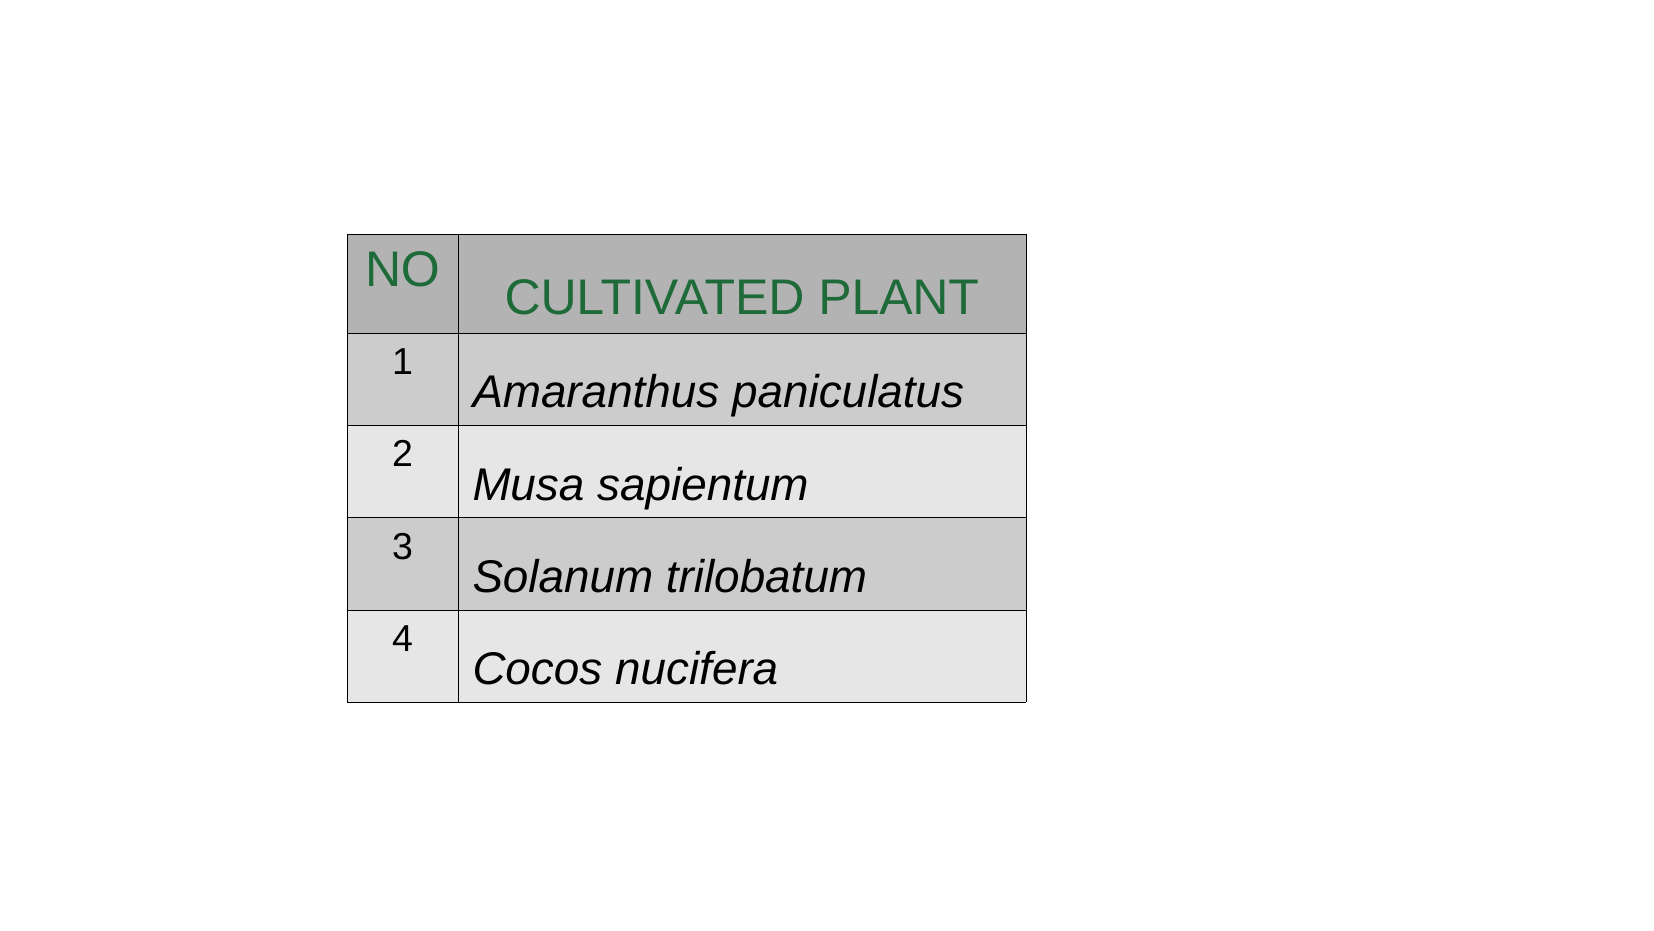

#
| NO | CULTIVATED PLANT |
| --- | --- |
| 1 | Amaranthus paniculatus |
| 2 | Musa sapientum |
| 3 | Solanum trilobatum |
| 4 | Cocos nucifera |